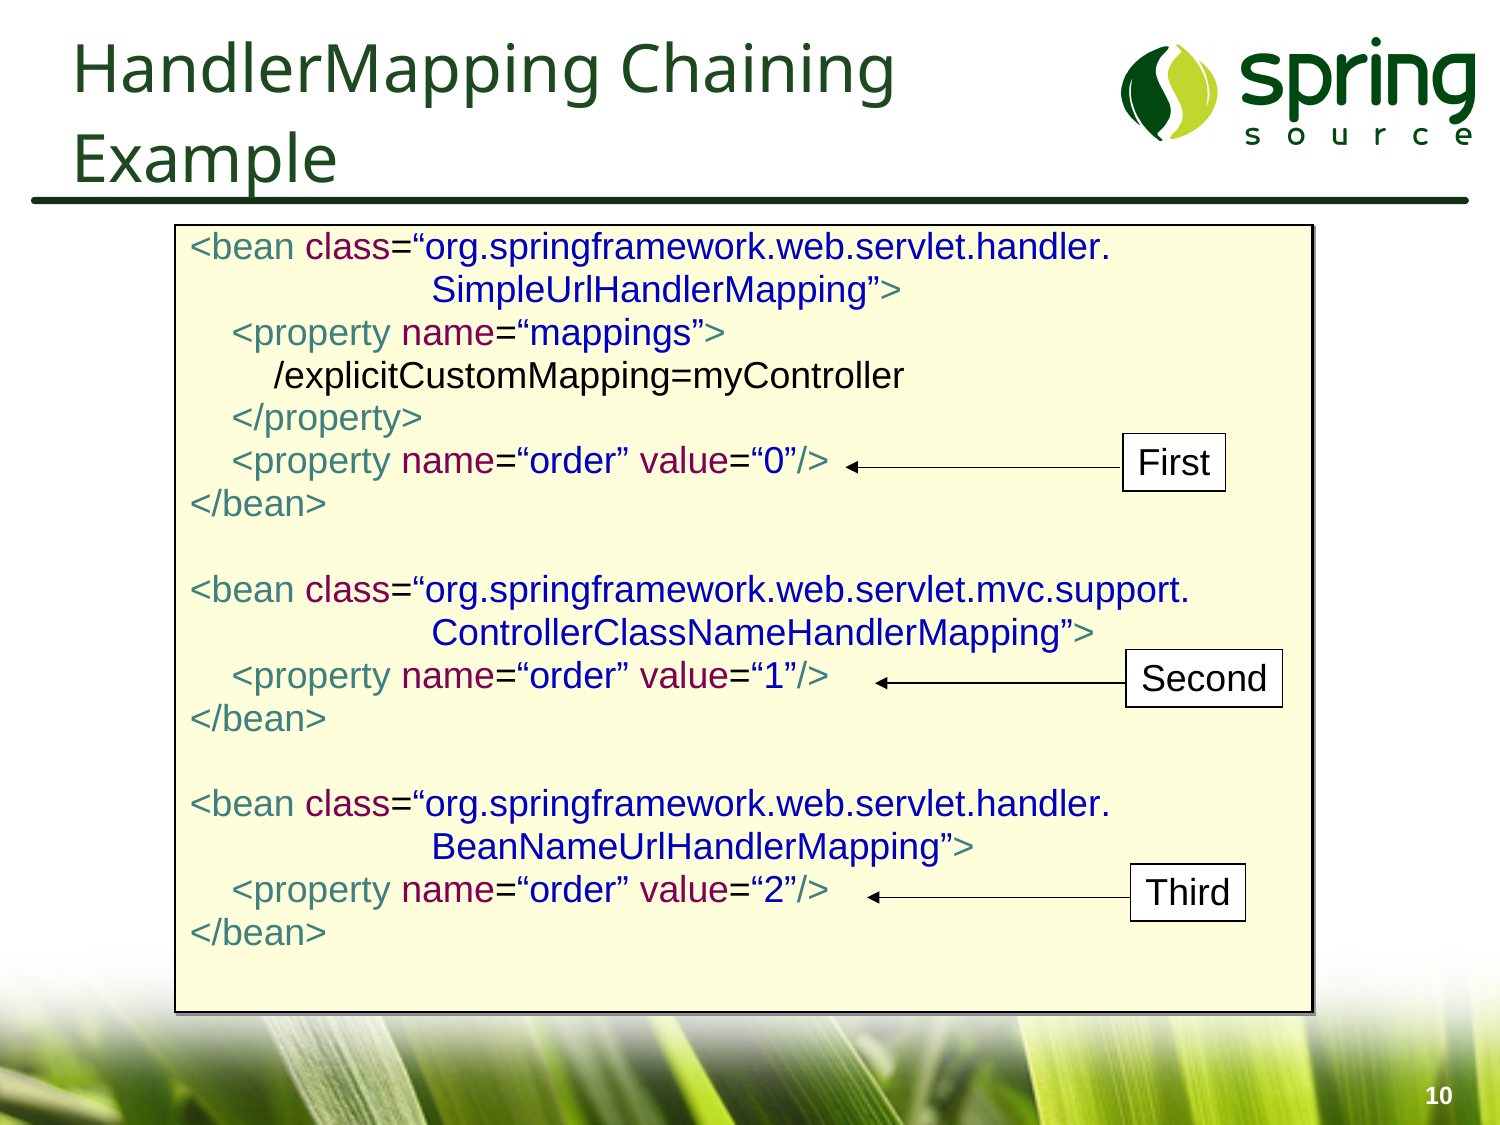

# HandlerMapping Chaining Example
<bean class=“org.springframework.web.servlet.handler.
 SimpleUrlHandlerMapping”>
 <property name=“mappings”>
 /explicitCustomMapping=myController
 </property>
 <property name=“order” value=“0”/>
</bean>
<bean class=“org.springframework.web.servlet.mvc.support.
 ControllerClassNameHandlerMapping”>
 <property name=“order” value=“1”/>
</bean>
<bean class=“org.springframework.web.servlet.handler.
 BeanNameUrlHandlerMapping”>
 <property name=“order” value=“2”/>
</bean>
First
Second
Third